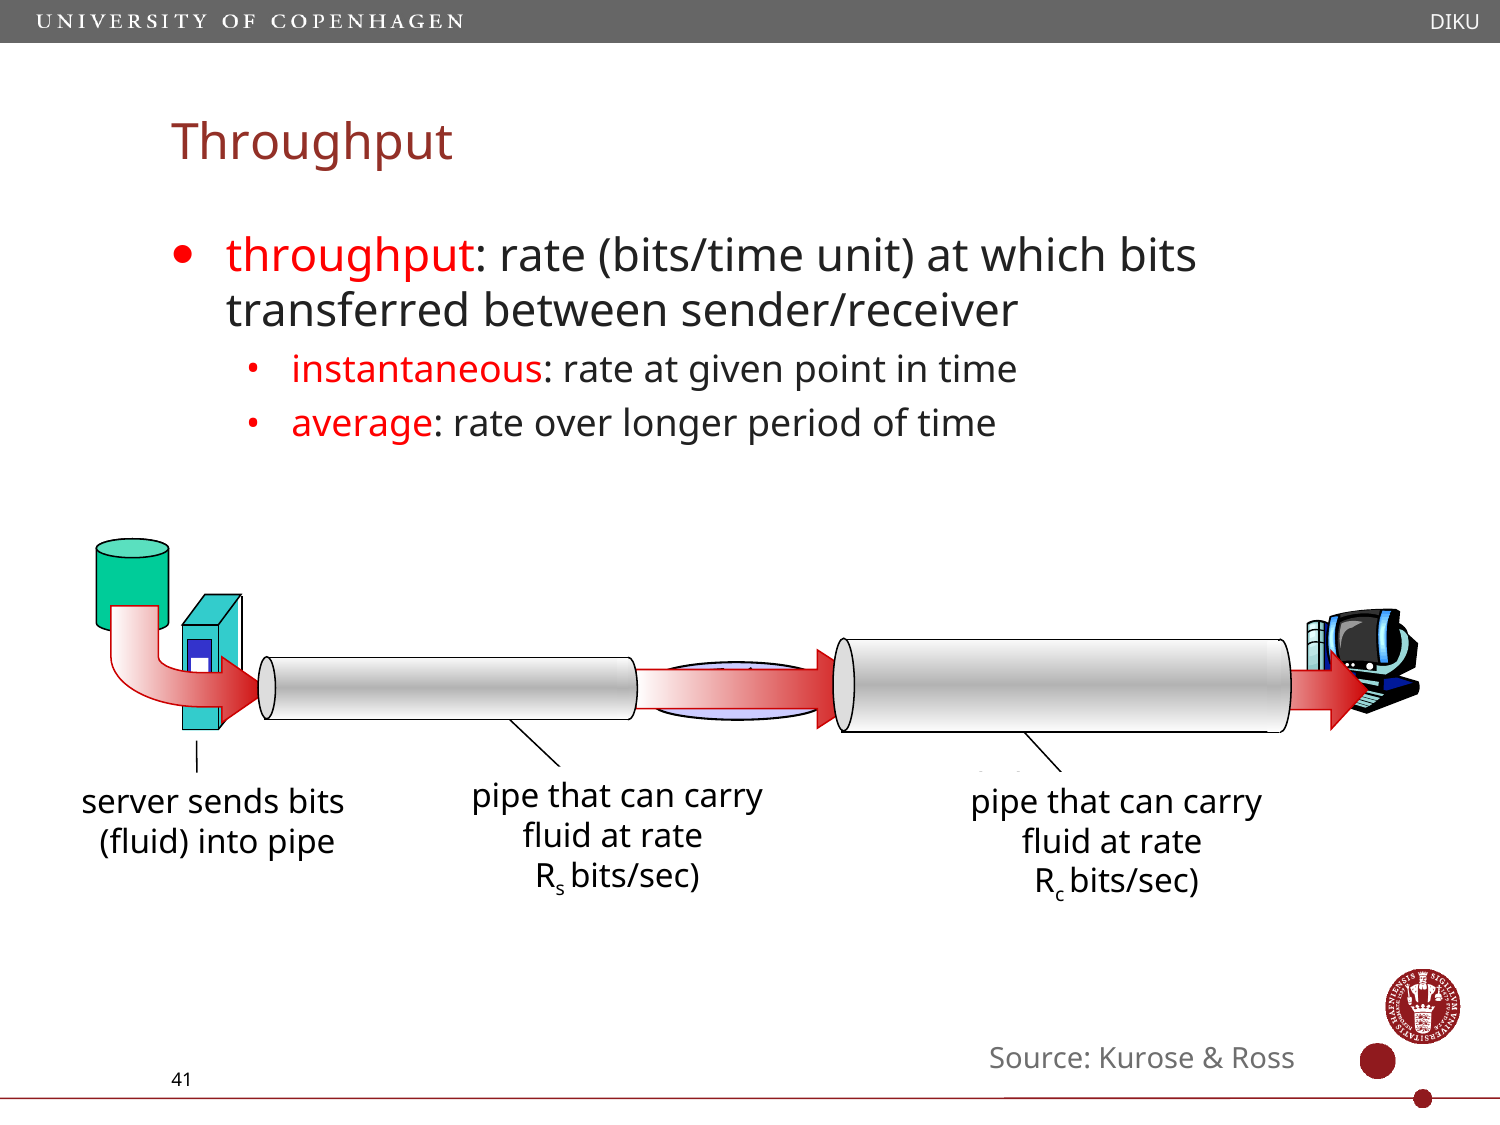

DIKU
Throughput
throughput: rate (bits/time unit) at which bits transferred between sender/receiver
instantaneous: rate at given point in time
average: rate over longer period of time
link capacity
 Rc bits/sec
link capacity
 Rs bits/sec
 pipe that can carry
fluid at rate
 Rs bits/sec)
server, with
file of F bits
to send to client
 pipe that can carry
fluid at rate
 Rc bits/sec)
server sends bits
(fluid) into pipe
Source: Kurose & Ross